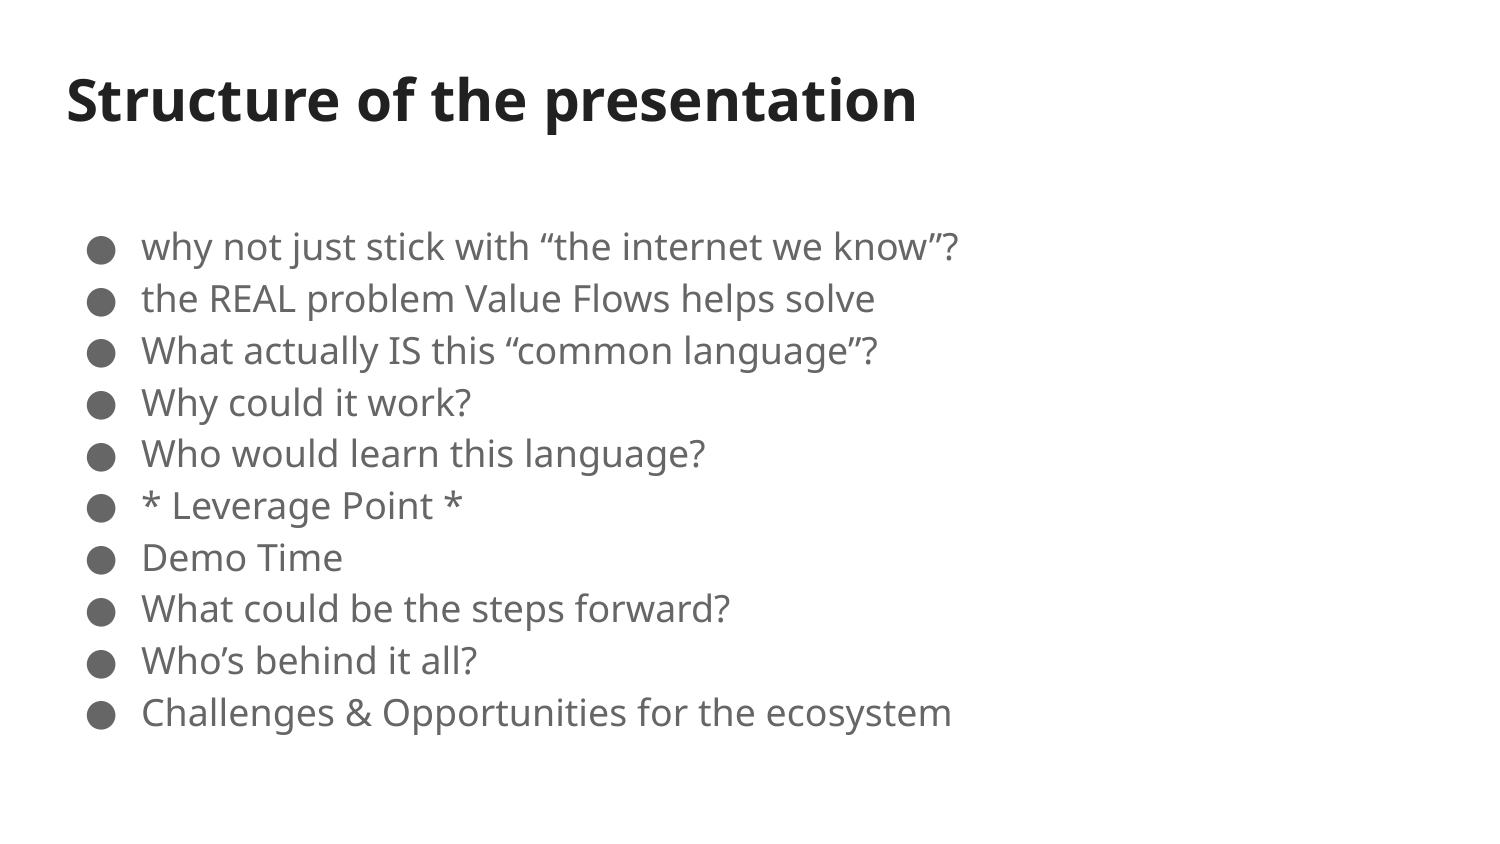

# Structure of the presentation
why not just stick with “the internet we know”?
the REAL problem Value Flows helps solve
What actually IS this “common language”?
Why could it work?
Who would learn this language?
* Leverage Point *
Demo Time
What could be the steps forward?
Who’s behind it all?
Challenges & Opportunities for the ecosystem